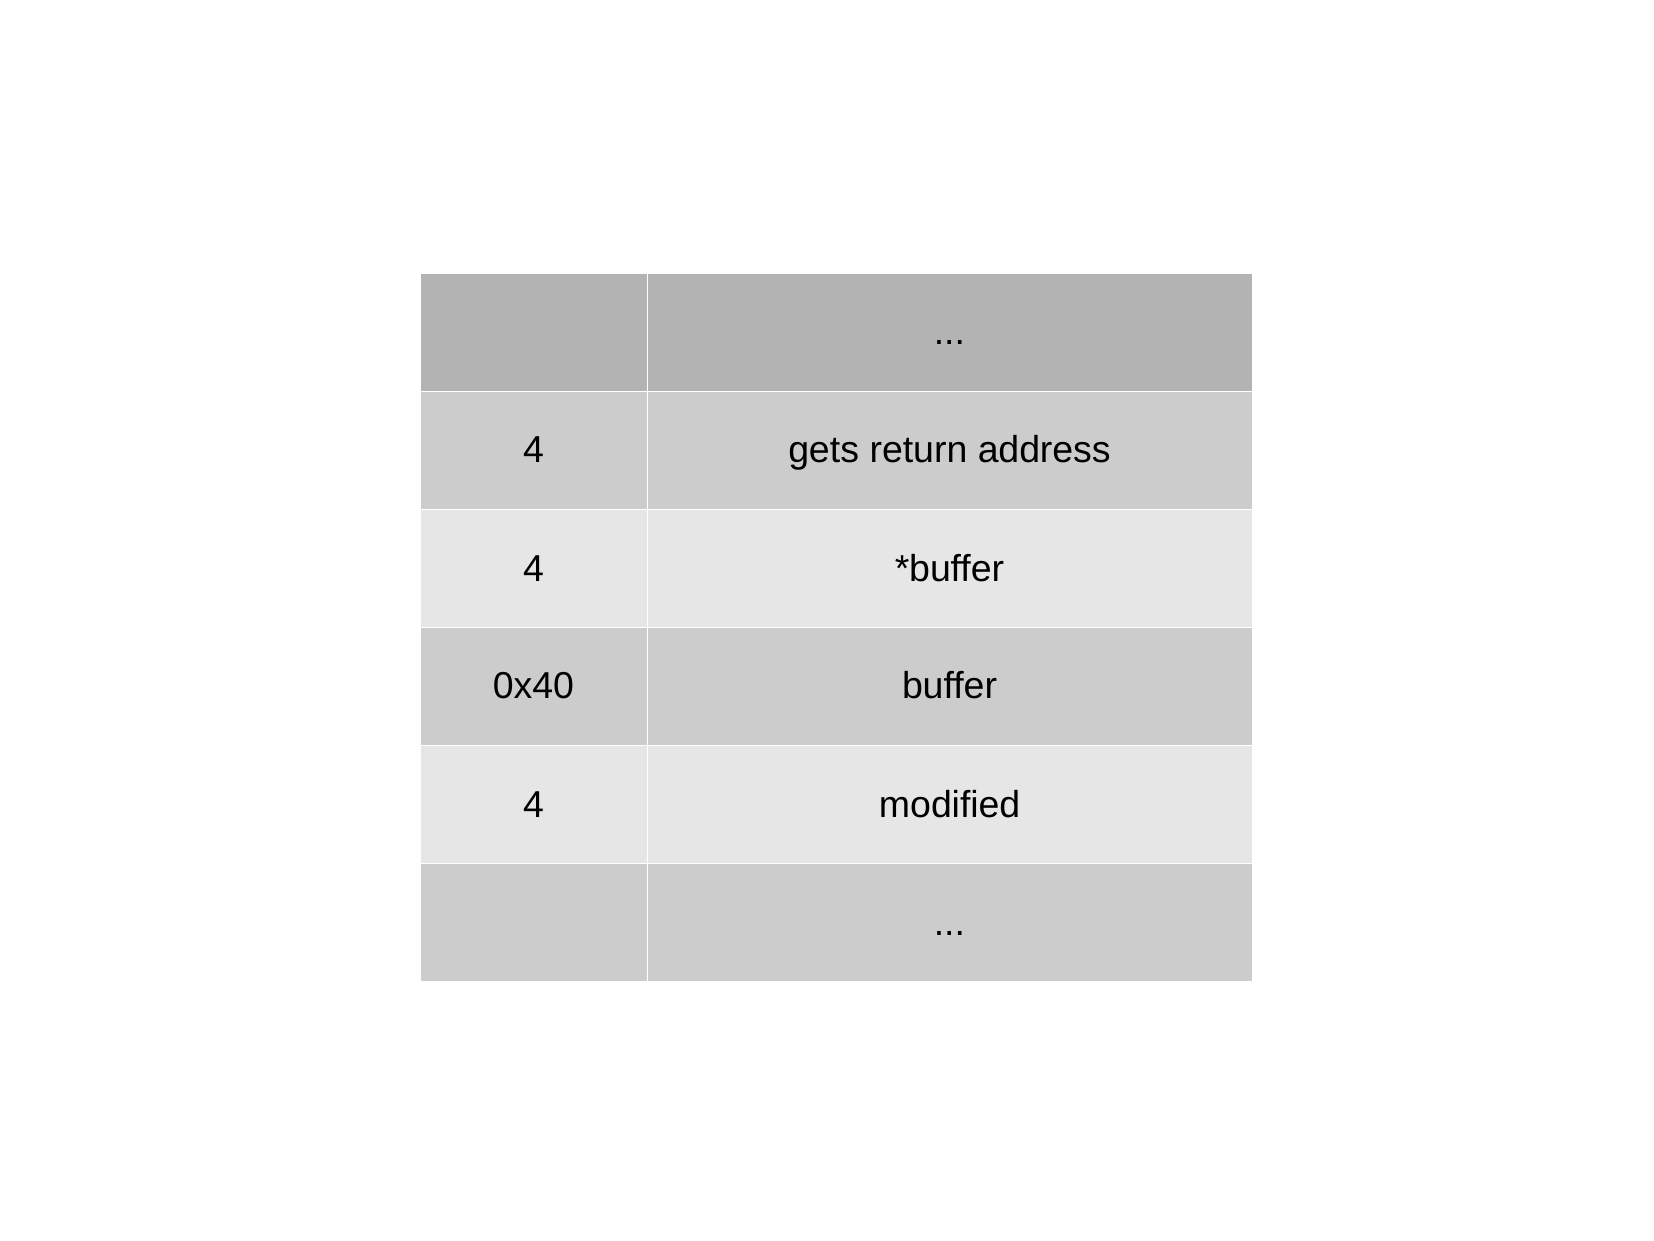

| | ... |
| --- | --- |
| 4 | gets return address |
| 4 | \*buffer |
| 0x40 | buffer |
| 4 | modified |
| | ... |